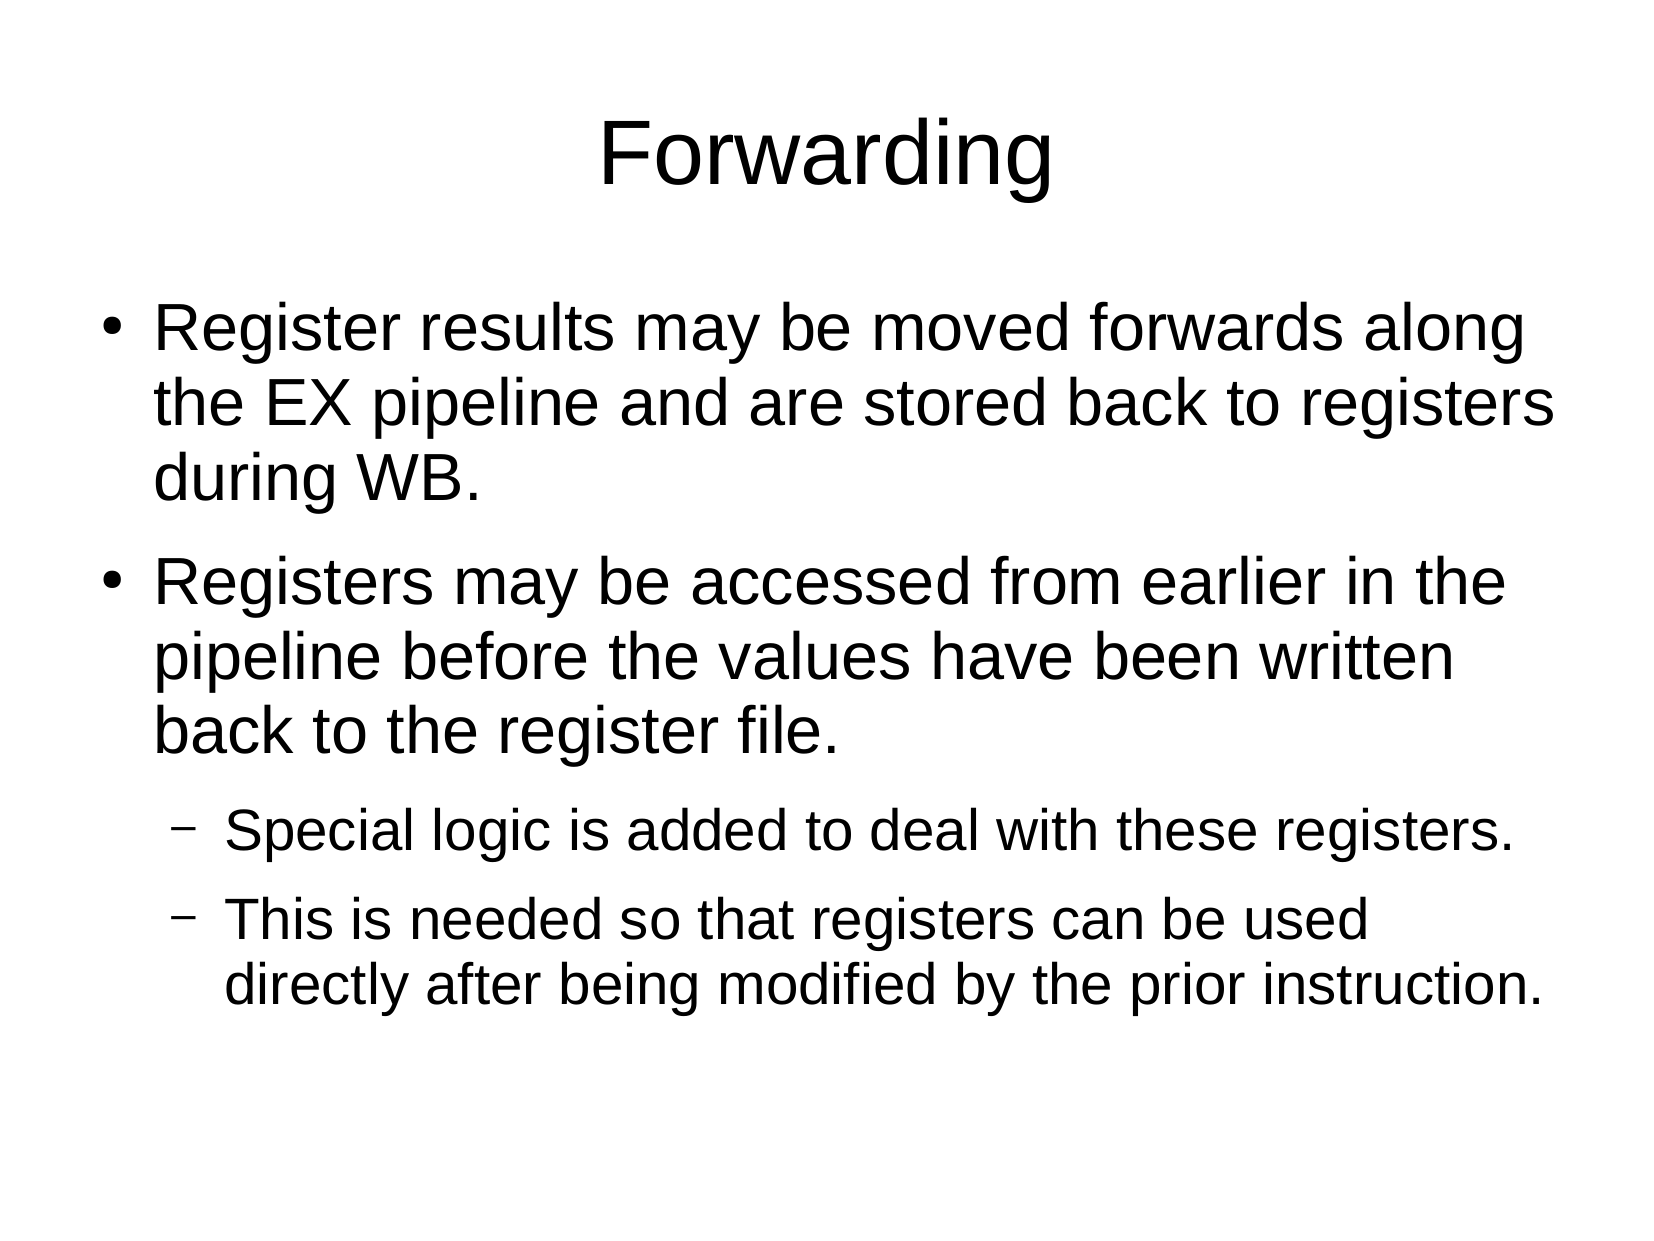

# Forwarding
Register results may be moved forwards along the EX pipeline and are stored back to registers during WB.
Registers may be accessed from earlier in the pipeline before the values have been written back to the register file.
Special logic is added to deal with these registers.
This is needed so that registers can be used directly after being modified by the prior instruction.